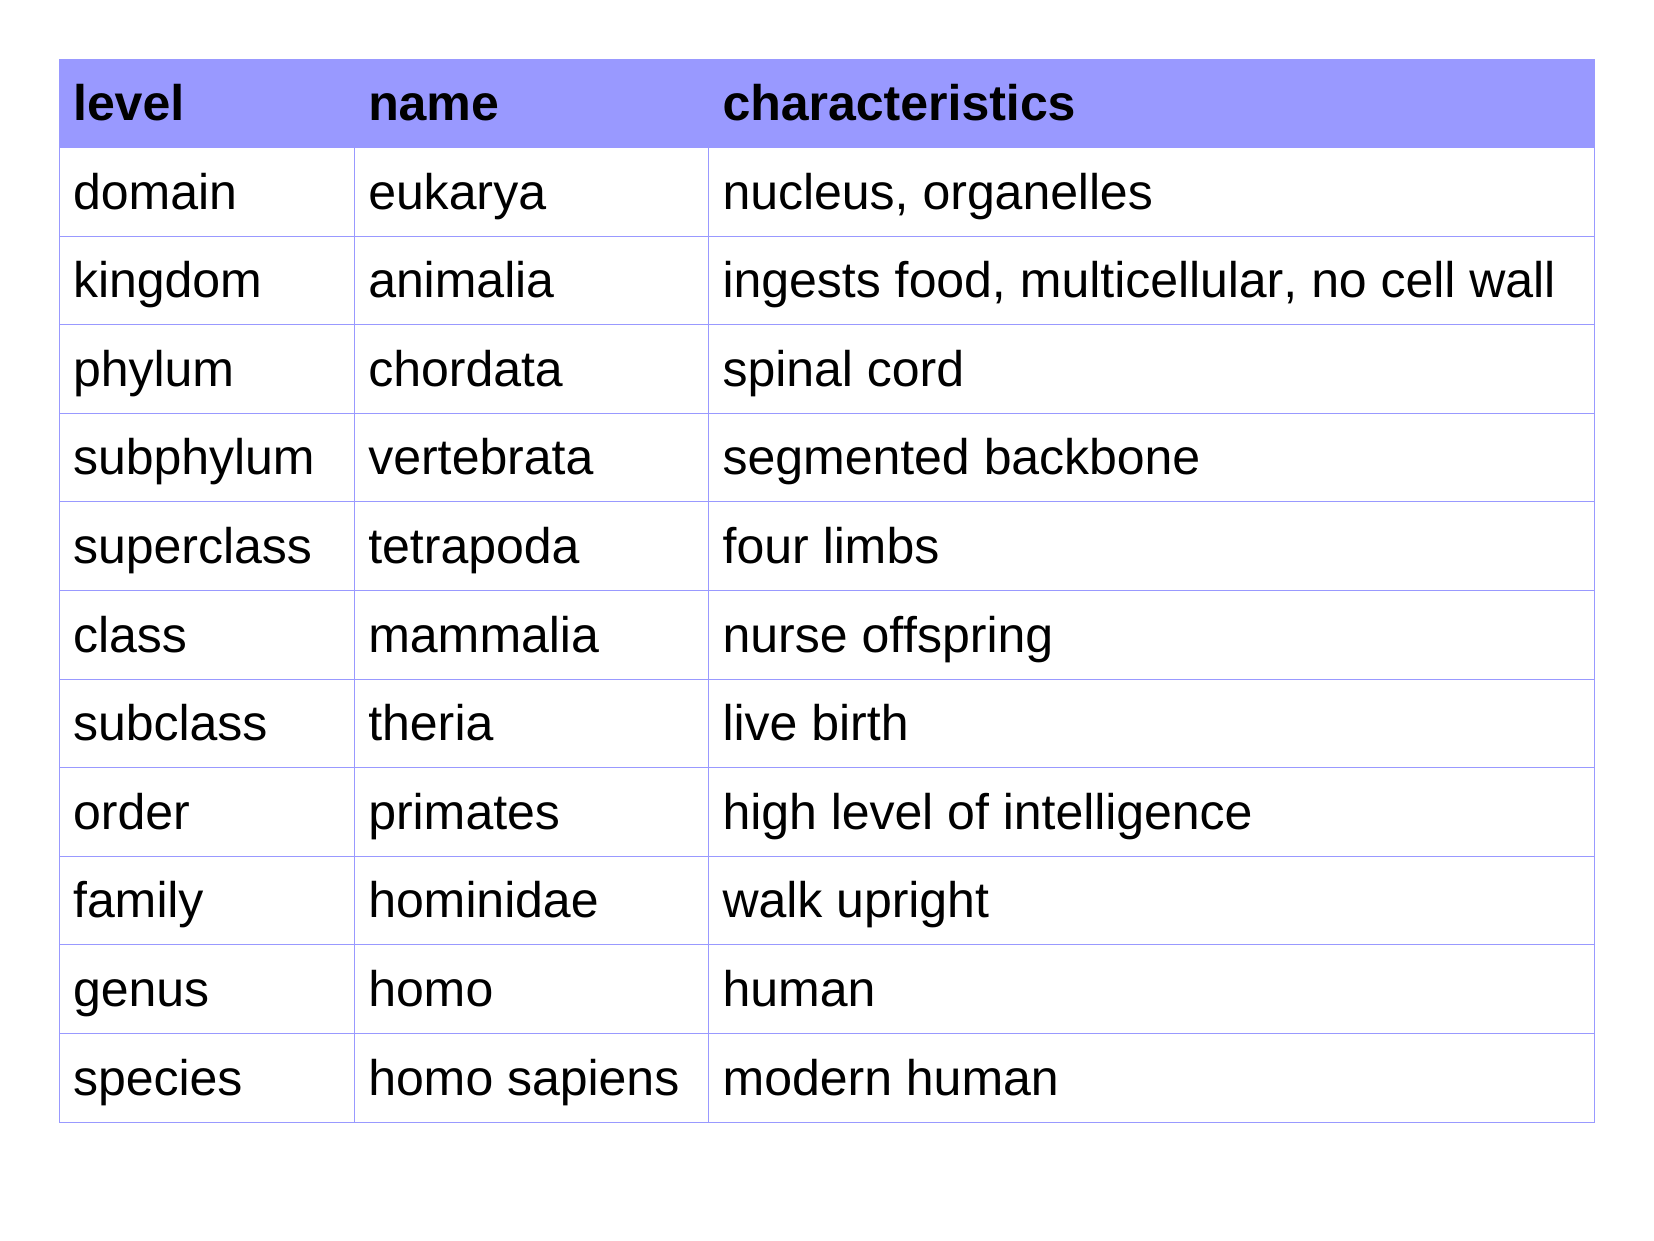

level
 domain
 kingdom
 phylum
 subphylum
 superclass
 class
 subclass
 order
 family
 genus
 species
 name
 characteristics
 eukarya
 nucleus, organelles
 animalia
 ingests food, multicellular, no cell wall
 chordata
 spinal cord
 vertebrata
 segmented backbone
 tetrapoda
 four limbs
 mammalia
 nurse offspring
 theria
 live birth
 primates
 high level of intelligence
 hominidae
 walk upright
 homo
 human
 homo sapiens
 modern human